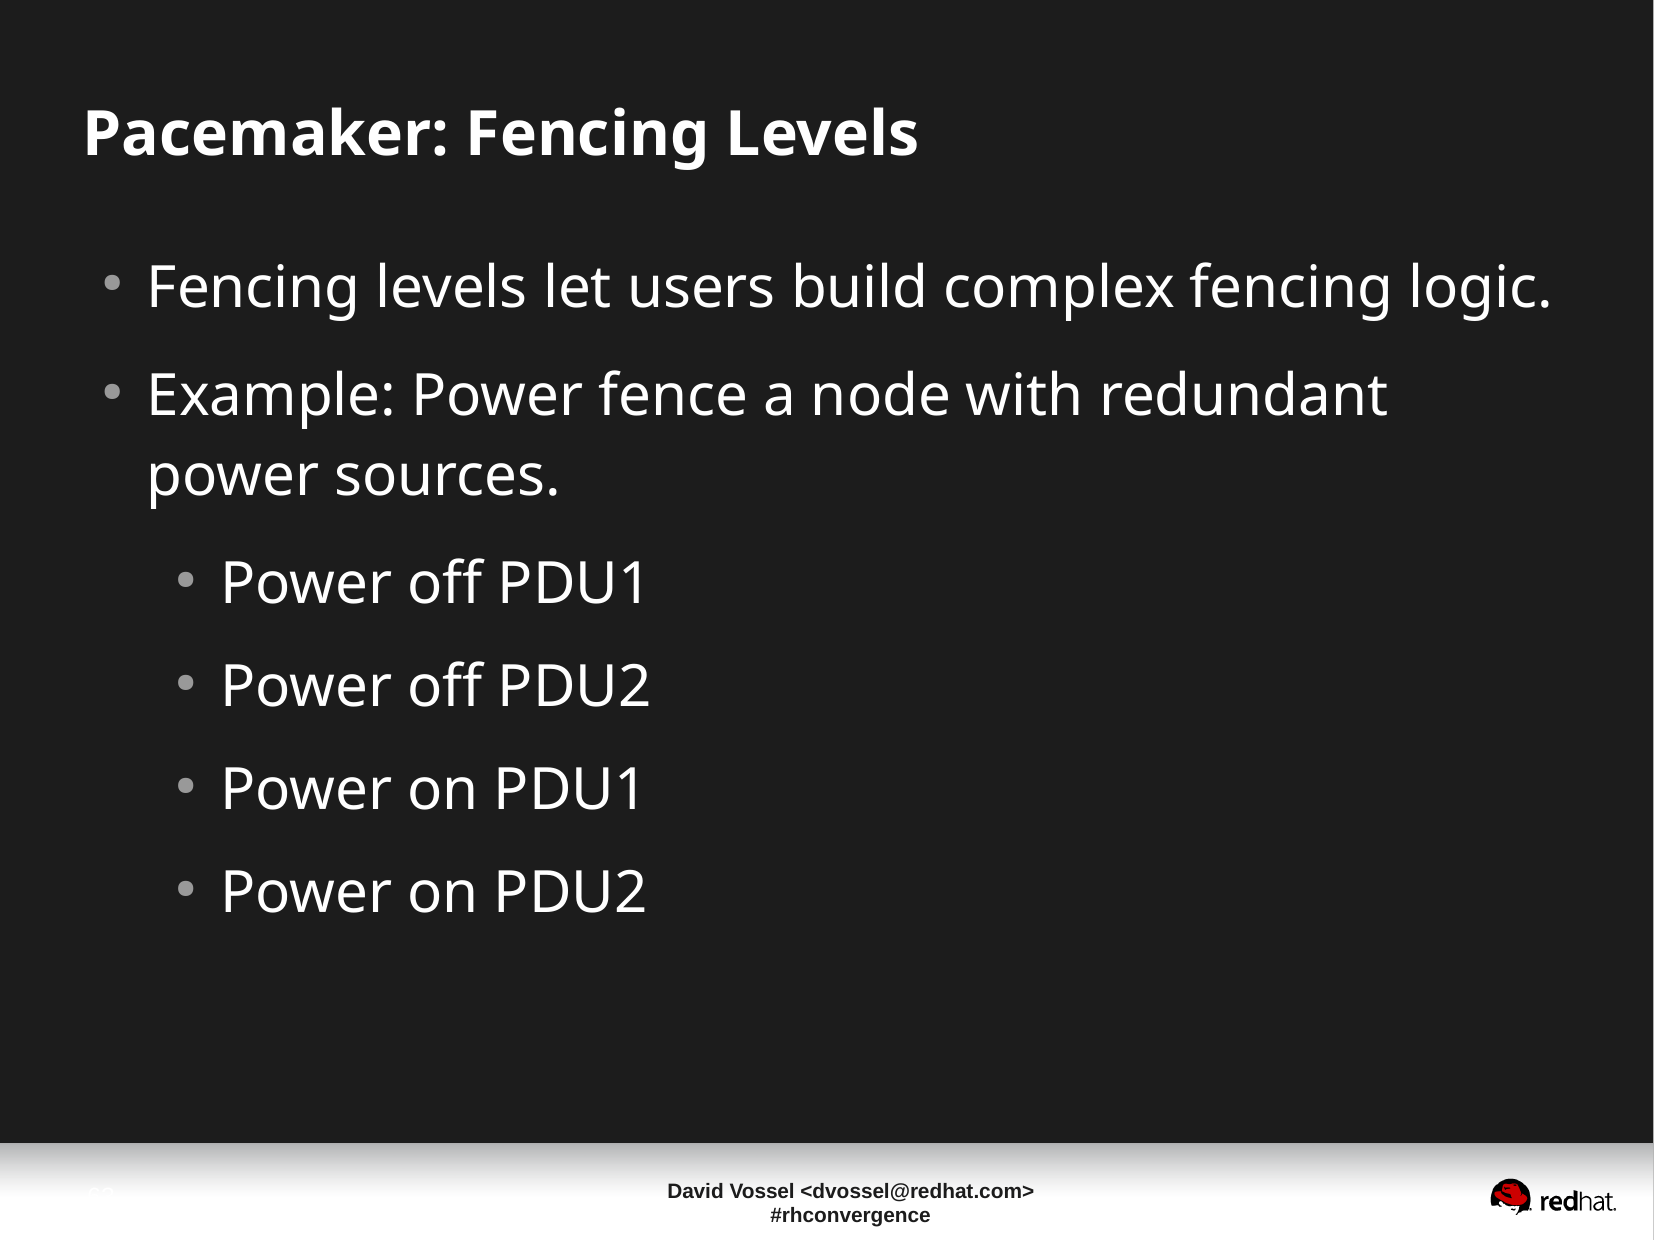

# Pacemaker: Fencing Levels
Fencing levels let users build complex fencing logic.
Example: Power fence a node with redundant power sources.
Power off PDU1
Power off PDU2
Power on PDU1
Power on PDU2